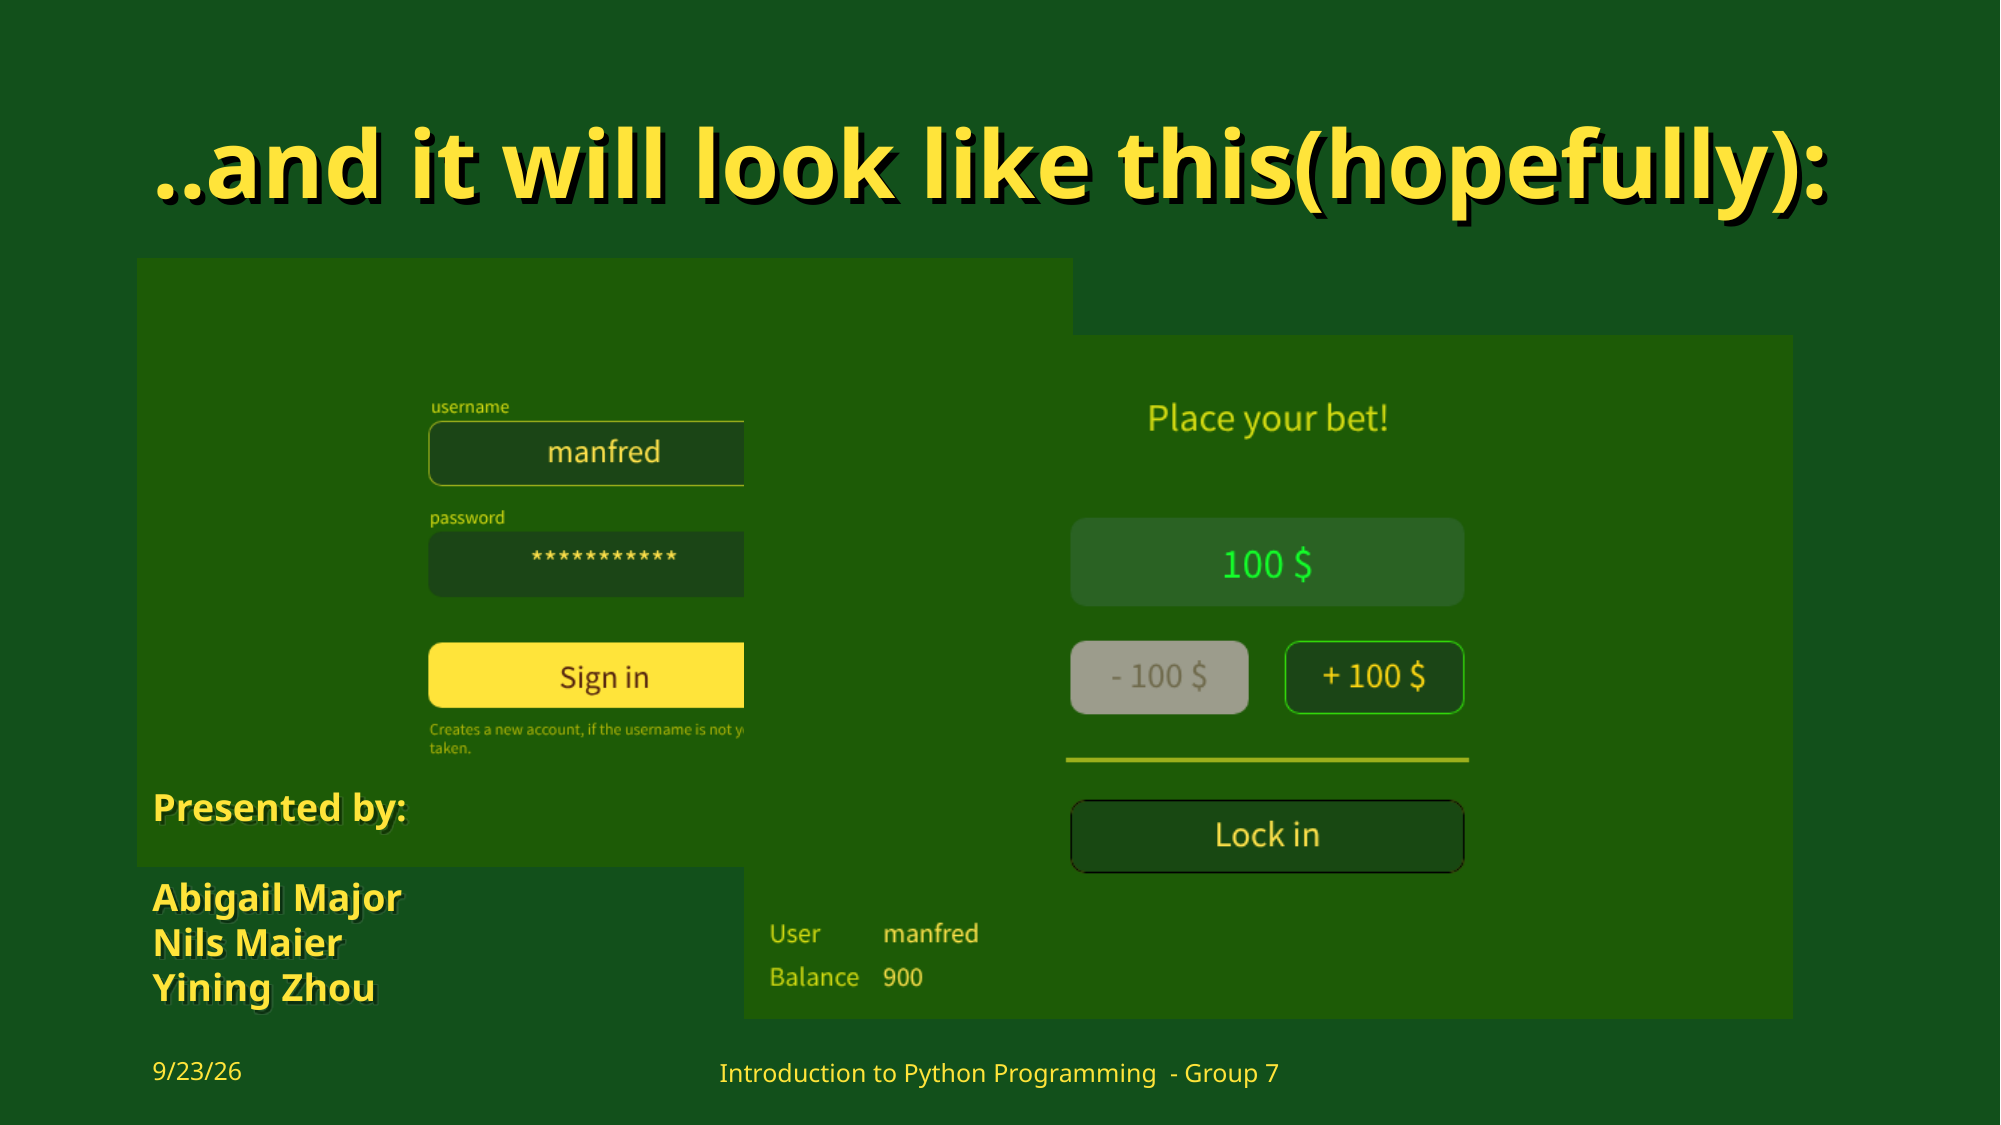

# ..and it will look like this(hopefully):
Presented by:
Abigail Major
Nils Maier
Yining Zhou
Introduction to Python Programming - Group 7